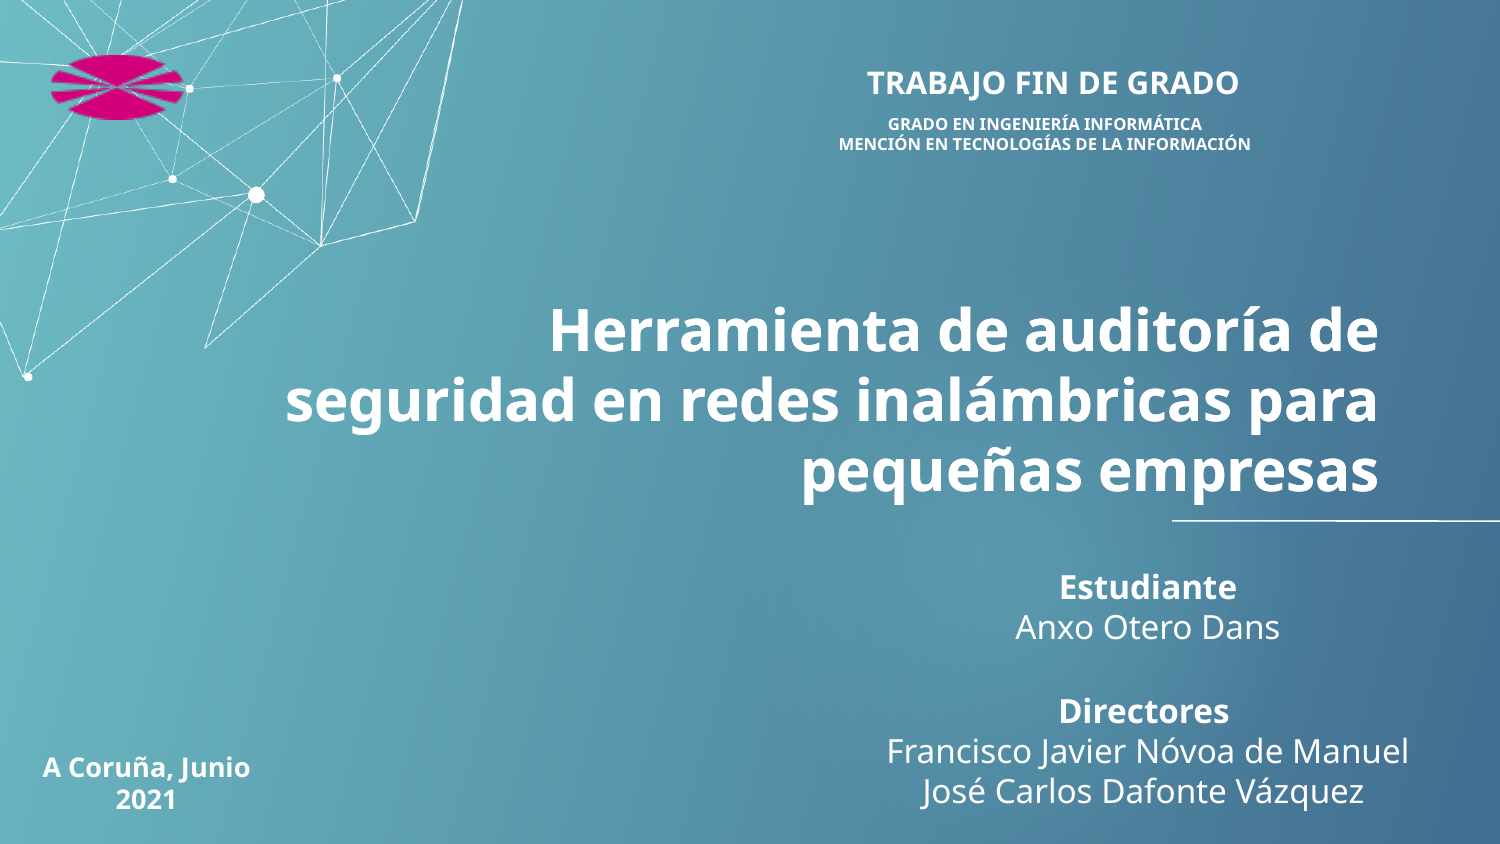

TRABAJO FIN DE GRADO
GRADO EN INGENIERÍA INFORMÁTICA
MENCIÓN EN TECNOLOGÍAS DE LA INFORMACIÓN
Herramienta de auditoría de seguridad en redes inalámbricas para pequeñas empresas
Herramienta de auditoría de seguridad en redes inalámbricas para pequeñas empresas
Estudiante
Anxo Otero Dans
# Directores
Francisco Javier Nóvoa de Manuel
José Carlos Dafonte Vázquez
A Coruña, Junio 2021